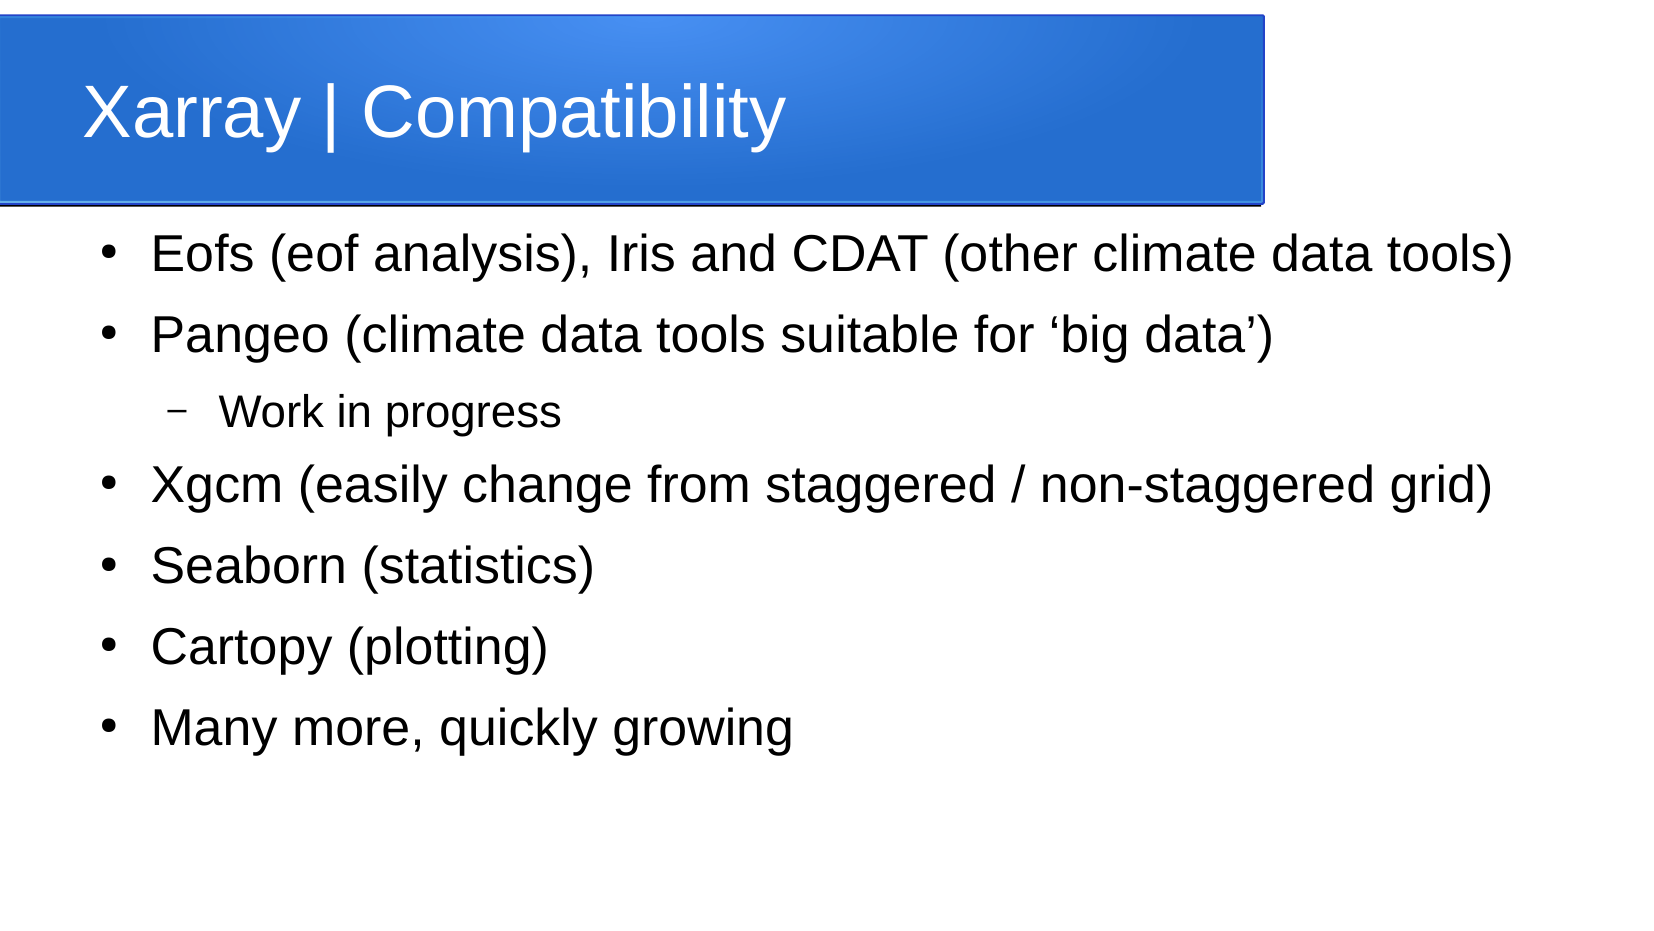

# Xarray | Compatibility
Eofs (eof analysis), Iris and CDAT (other climate data tools)
Pangeo (climate data tools suitable for ‘big data’)
Work in progress
Xgcm (easily change from staggered / non-staggered grid)
Seaborn (statistics)
Cartopy (plotting)
Many more, quickly growing